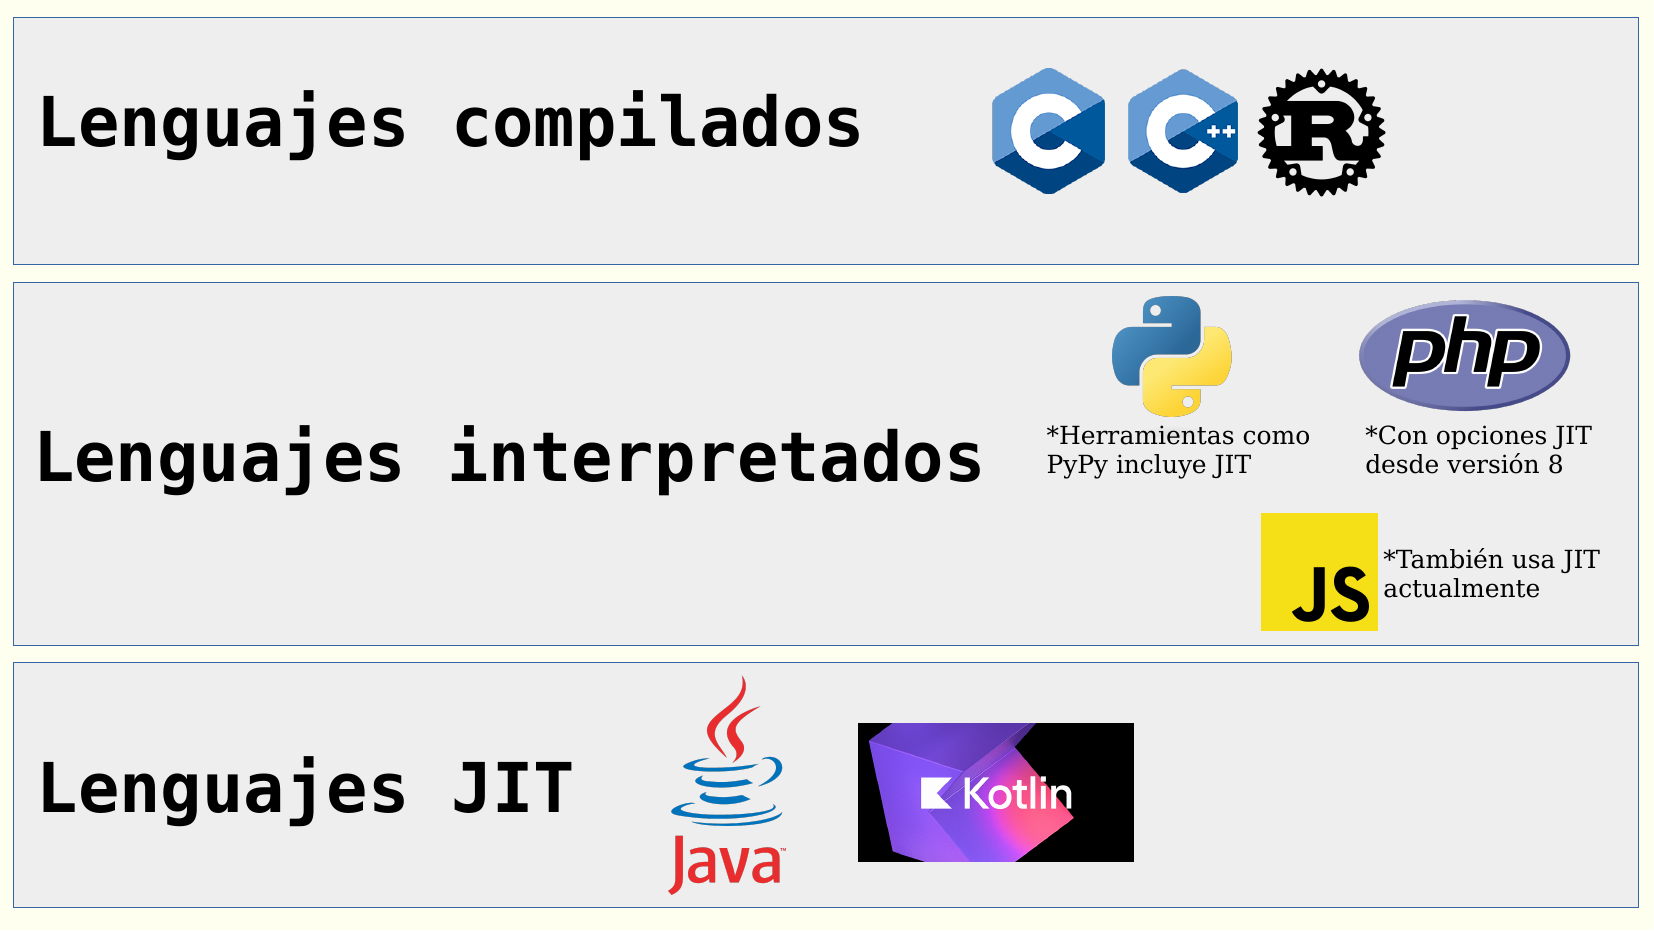

# Lenguajes compilados
Lenguajes interpretados
*Con opciones JIT
desde versión 8
*Herramientas como
PyPy incluye JIT
*También usa JIT
actualmente
Lenguajes JIT